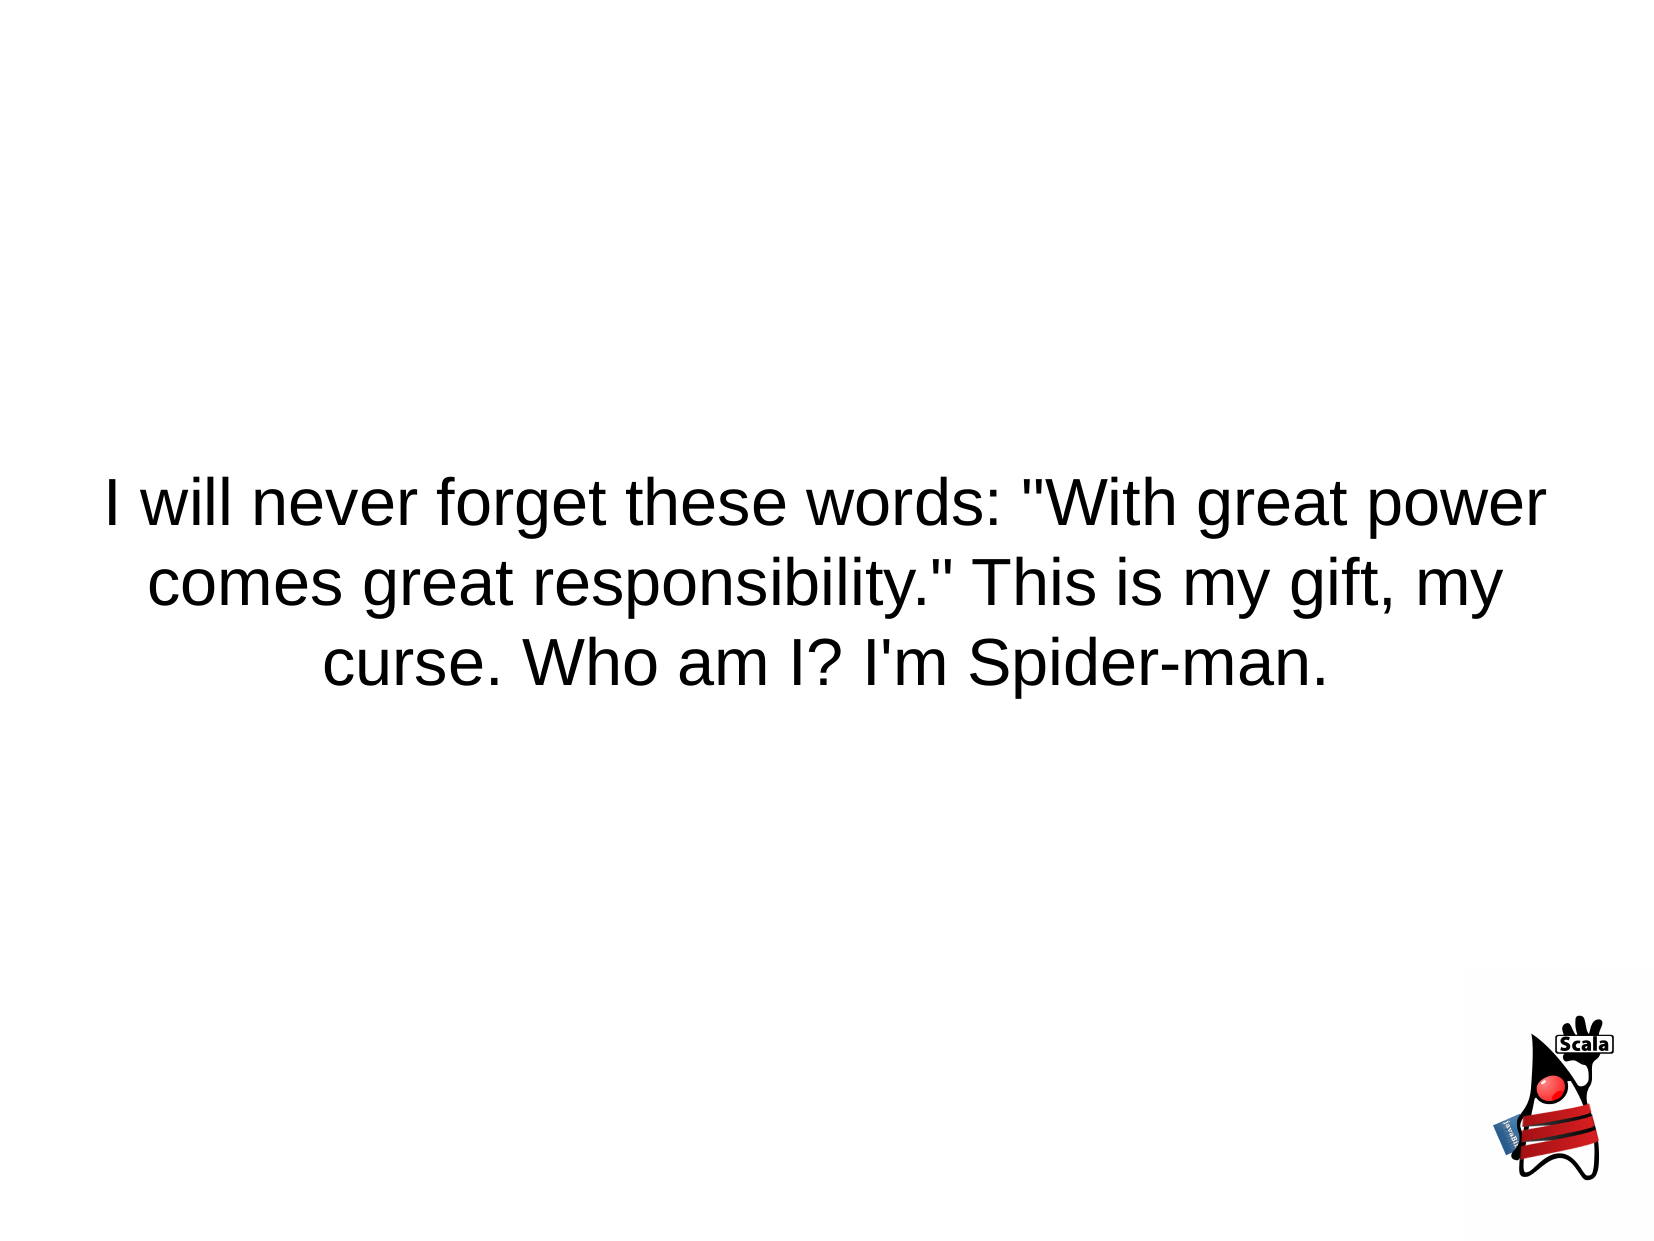

# I will never forget these words: "With great power comes great responsibility." This is my gift, my curse. Who am I? I'm Spider-man.